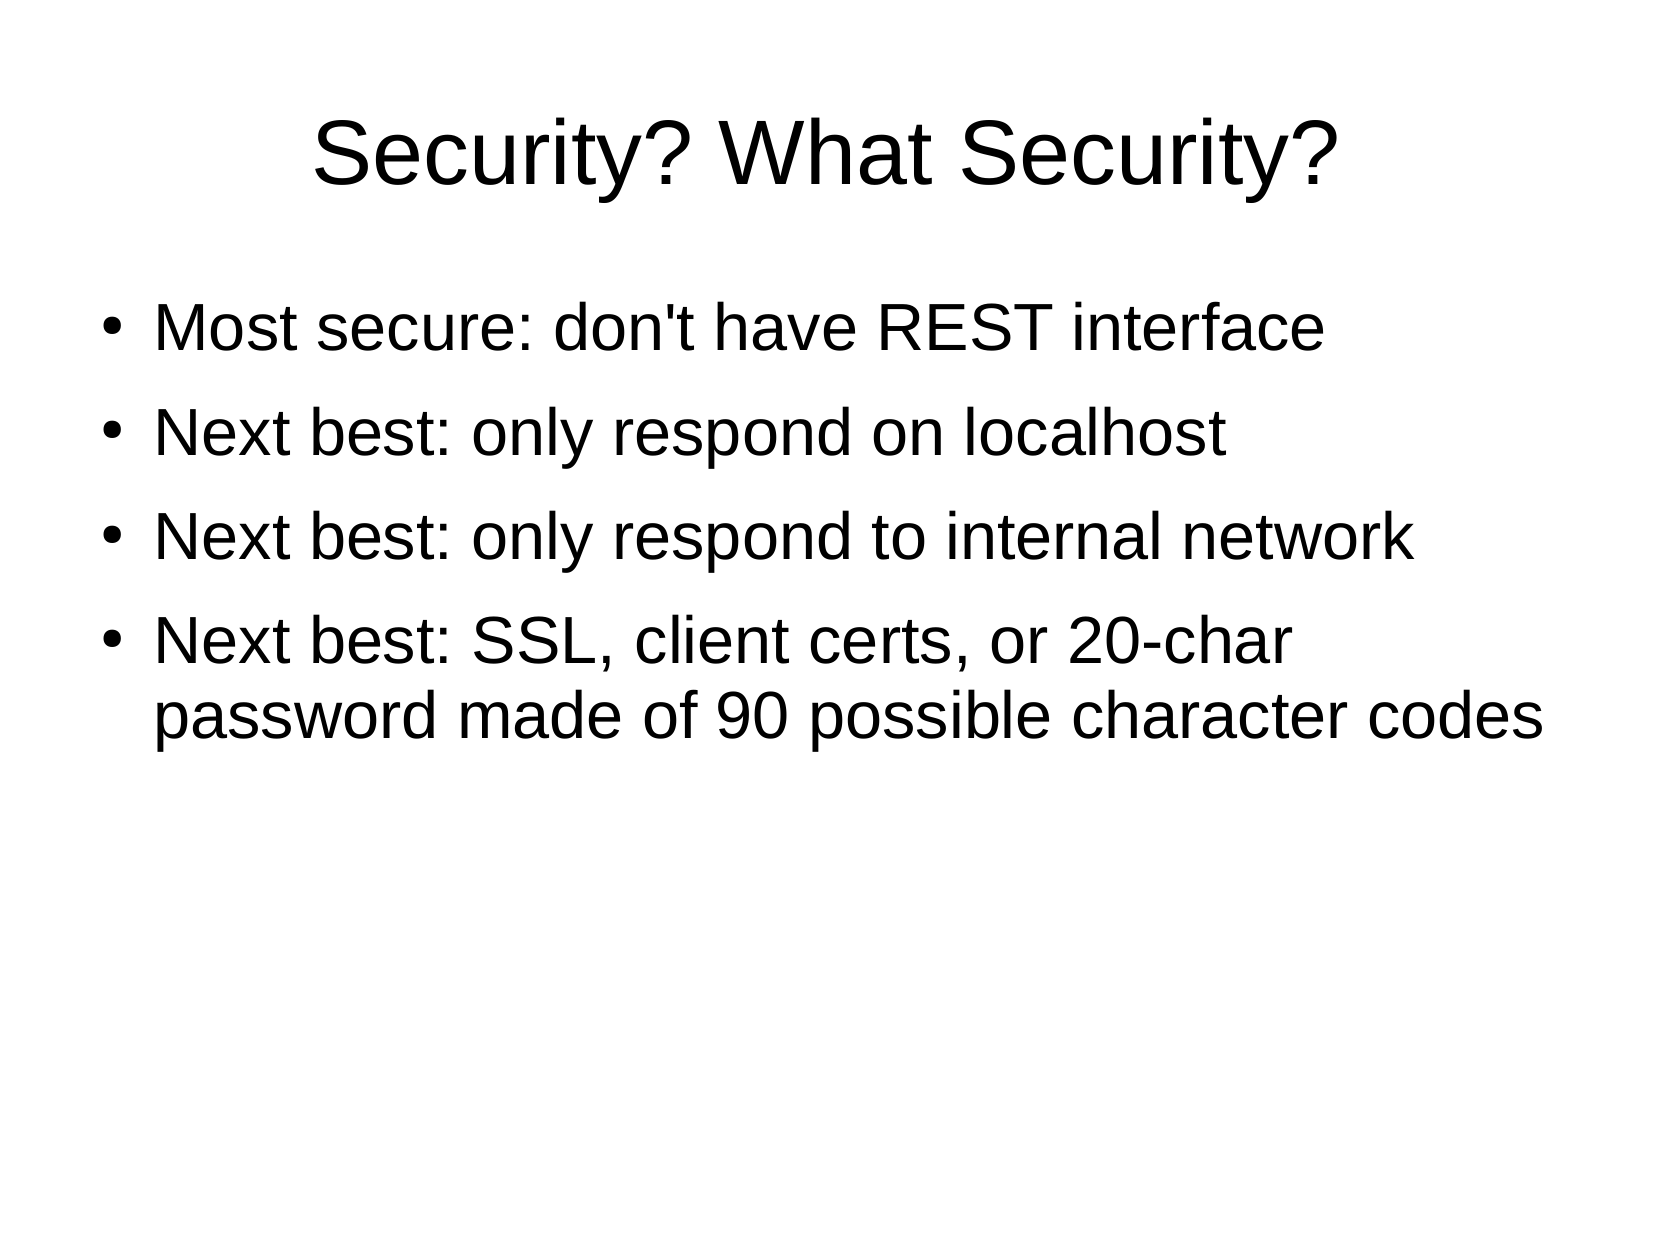

# Security? What Security?
Most secure: don't have REST interface
Next best: only respond on localhost
Next best: only respond to internal network
Next best: SSL, client certs, or 20-char password made of 90 possible character codes